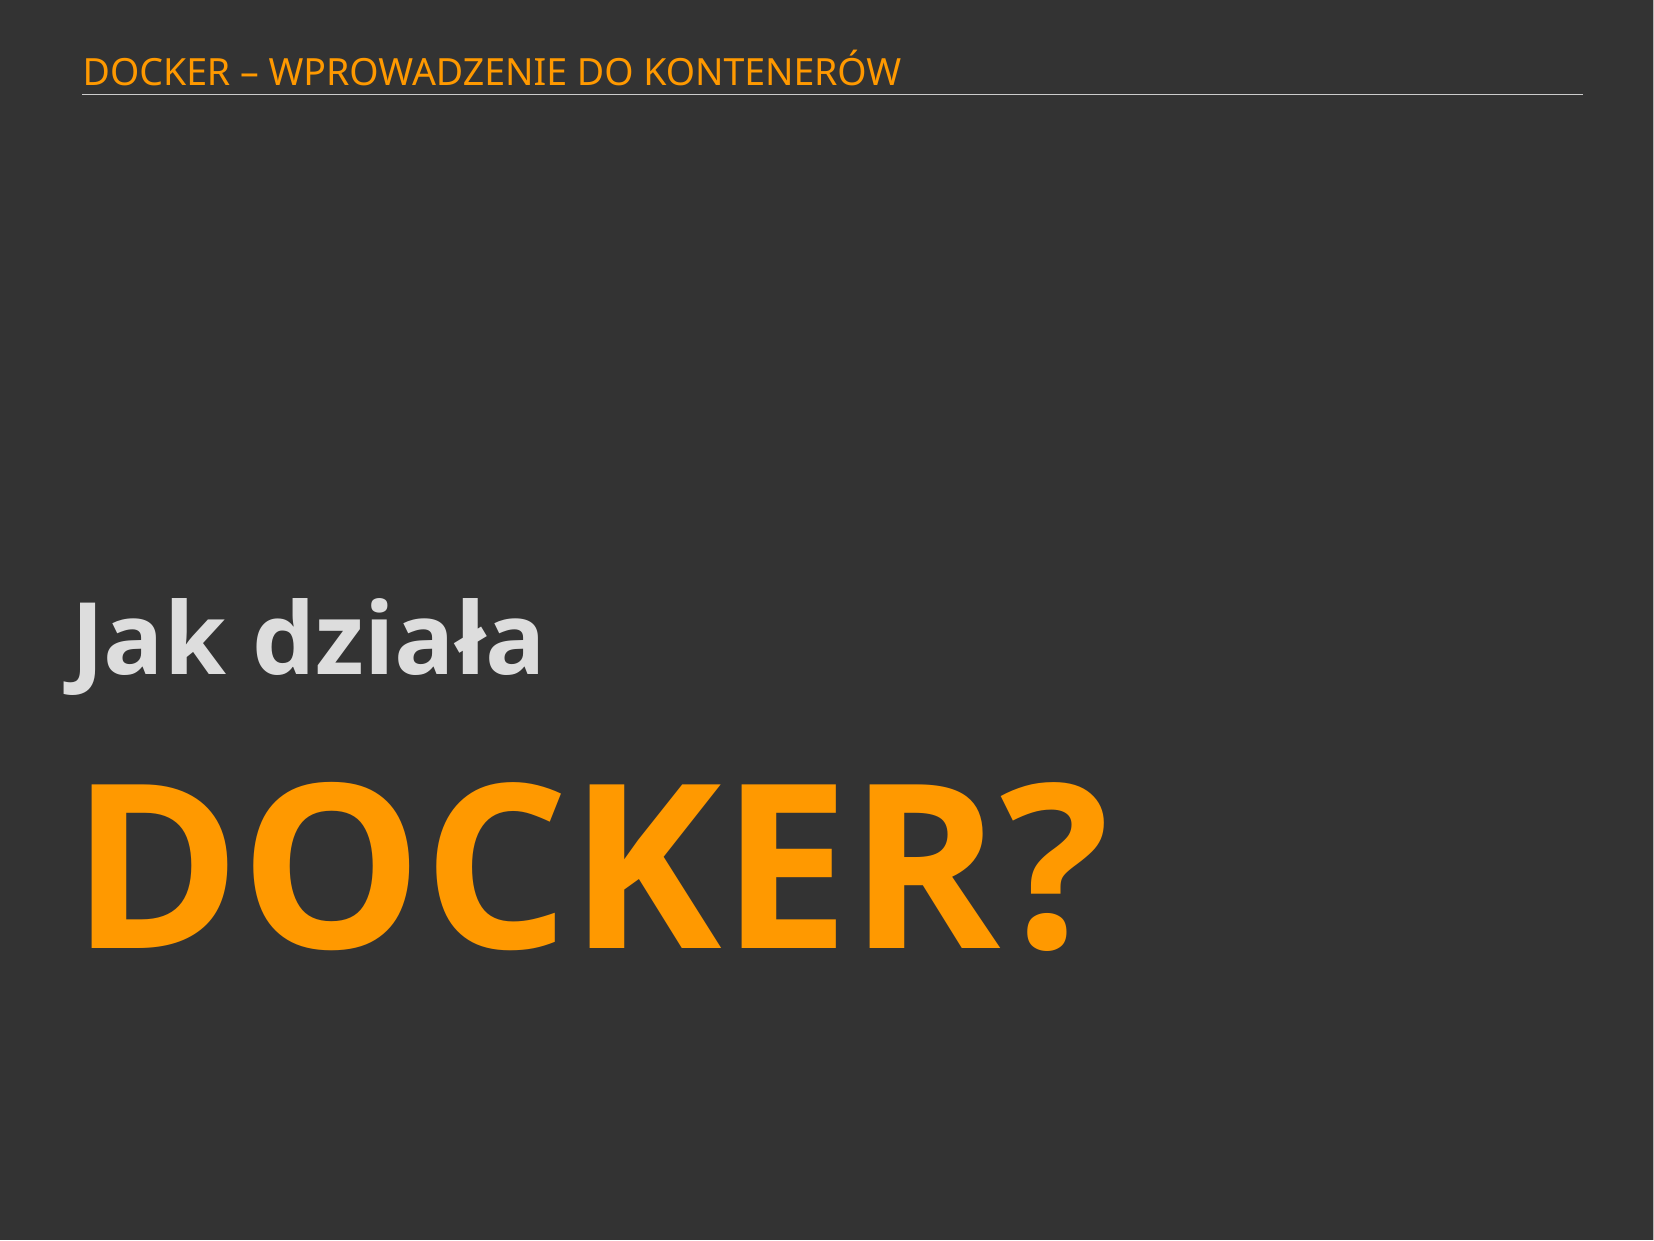

# DOCKER – WPROWADZENIE DO KONTENERÓW
Jak działa
DOCKER?